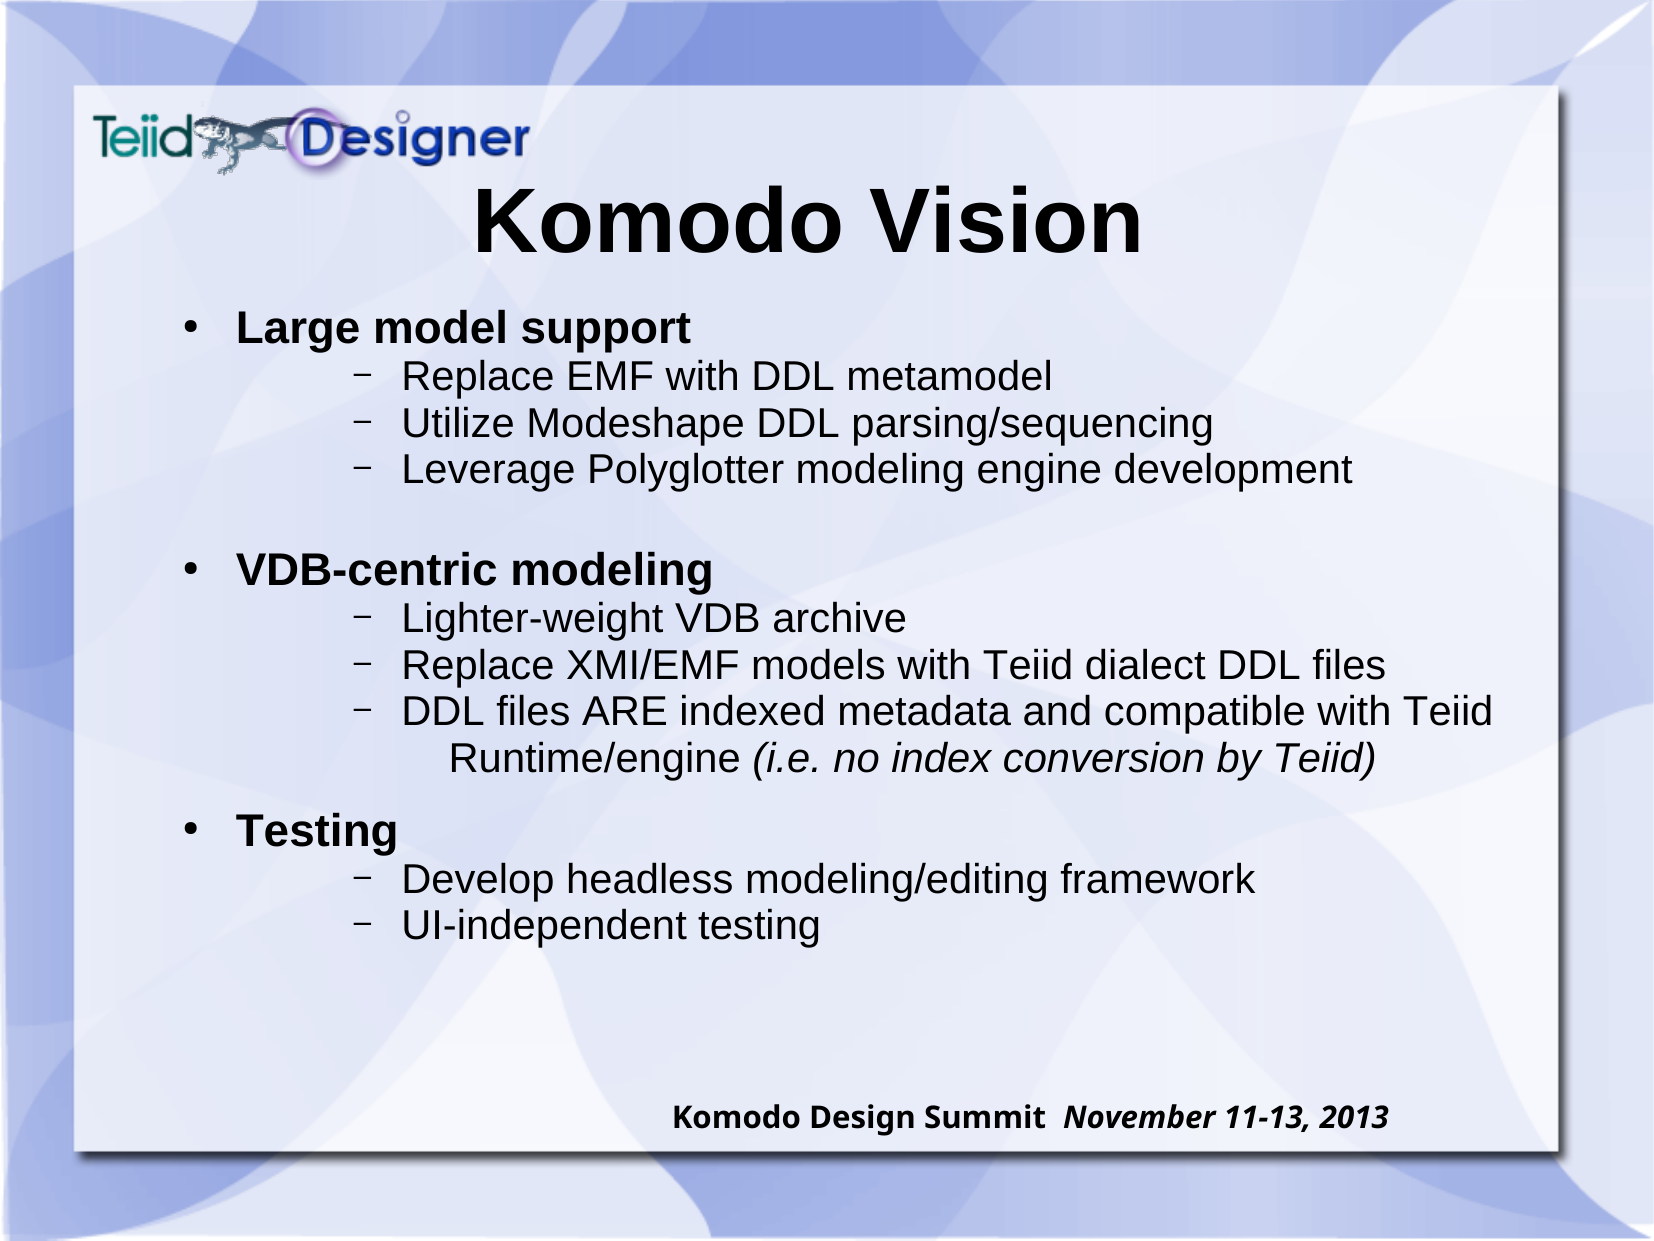

# Komodo Vision
Large model support
Replace EMF with DDL metamodel
Utilize Modeshape DDL parsing/sequencing
Leverage Polyglotter modeling engine development
VDB-centric modeling
Lighter-weight VDB archive
Replace XMI/EMF models with Teiid dialect DDL files
DDL files ARE indexed metadata and compatible with Teiid Runtime/engine (i.e. no index conversion by Teiid)
Testing
Develop headless modeling/editing framework
UI-independent testing